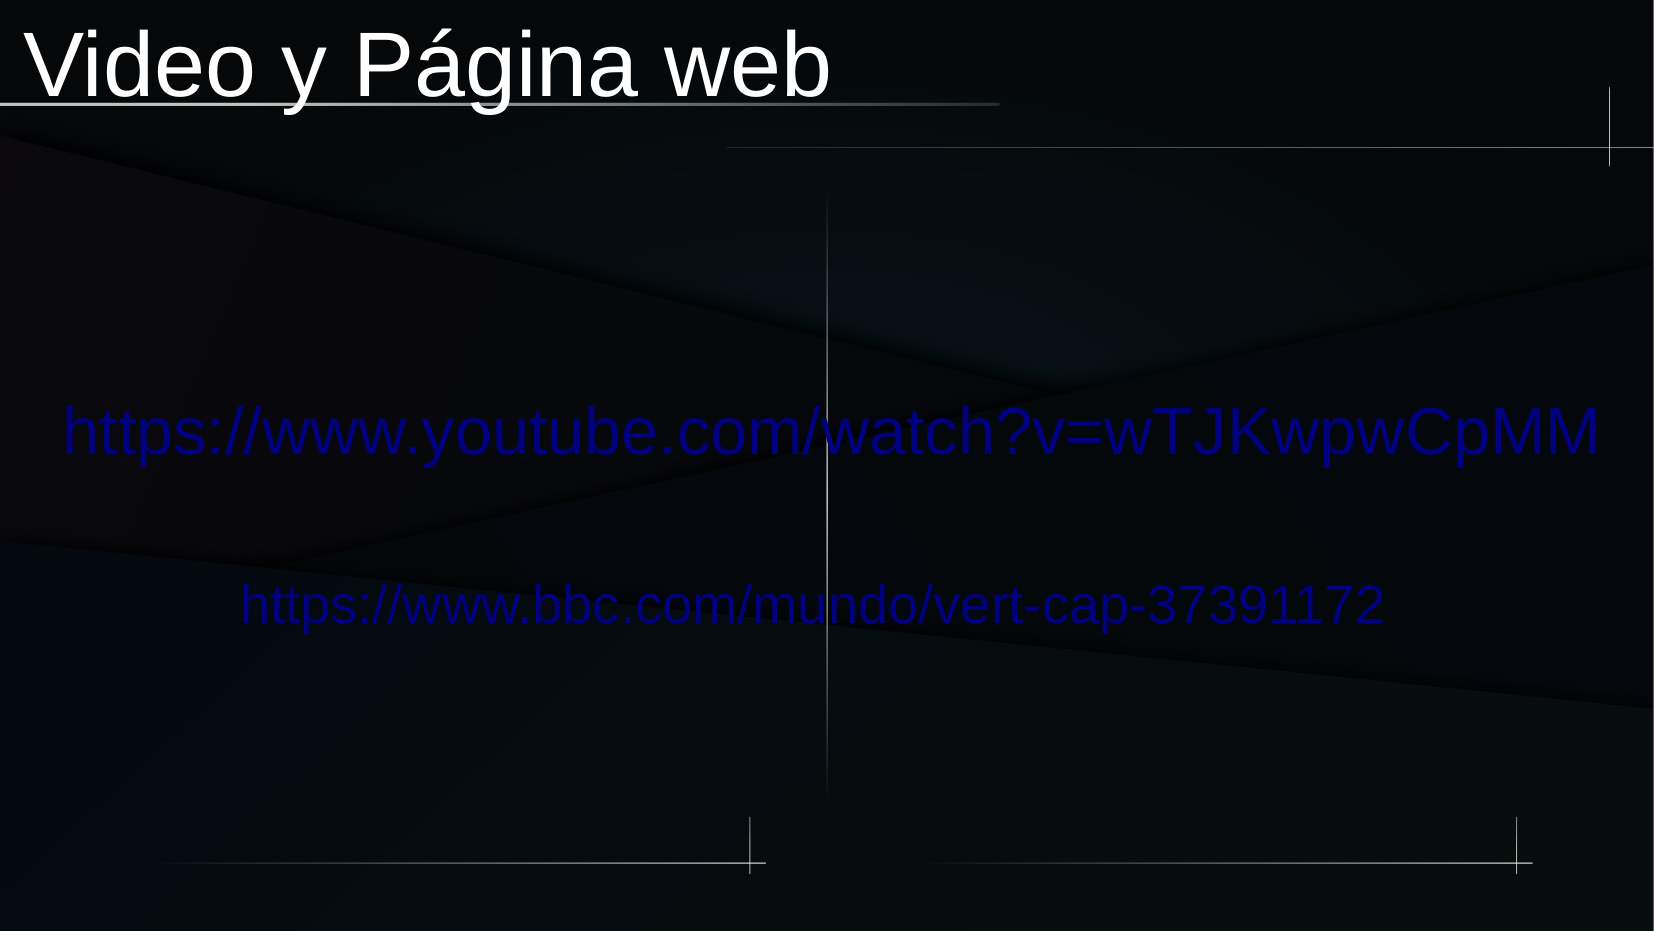

# Video y Página web
https://www.youtube.com/watch?v=wTJKwpwCpMM
https://www.bbc.com/mundo/vert-cap-37391172